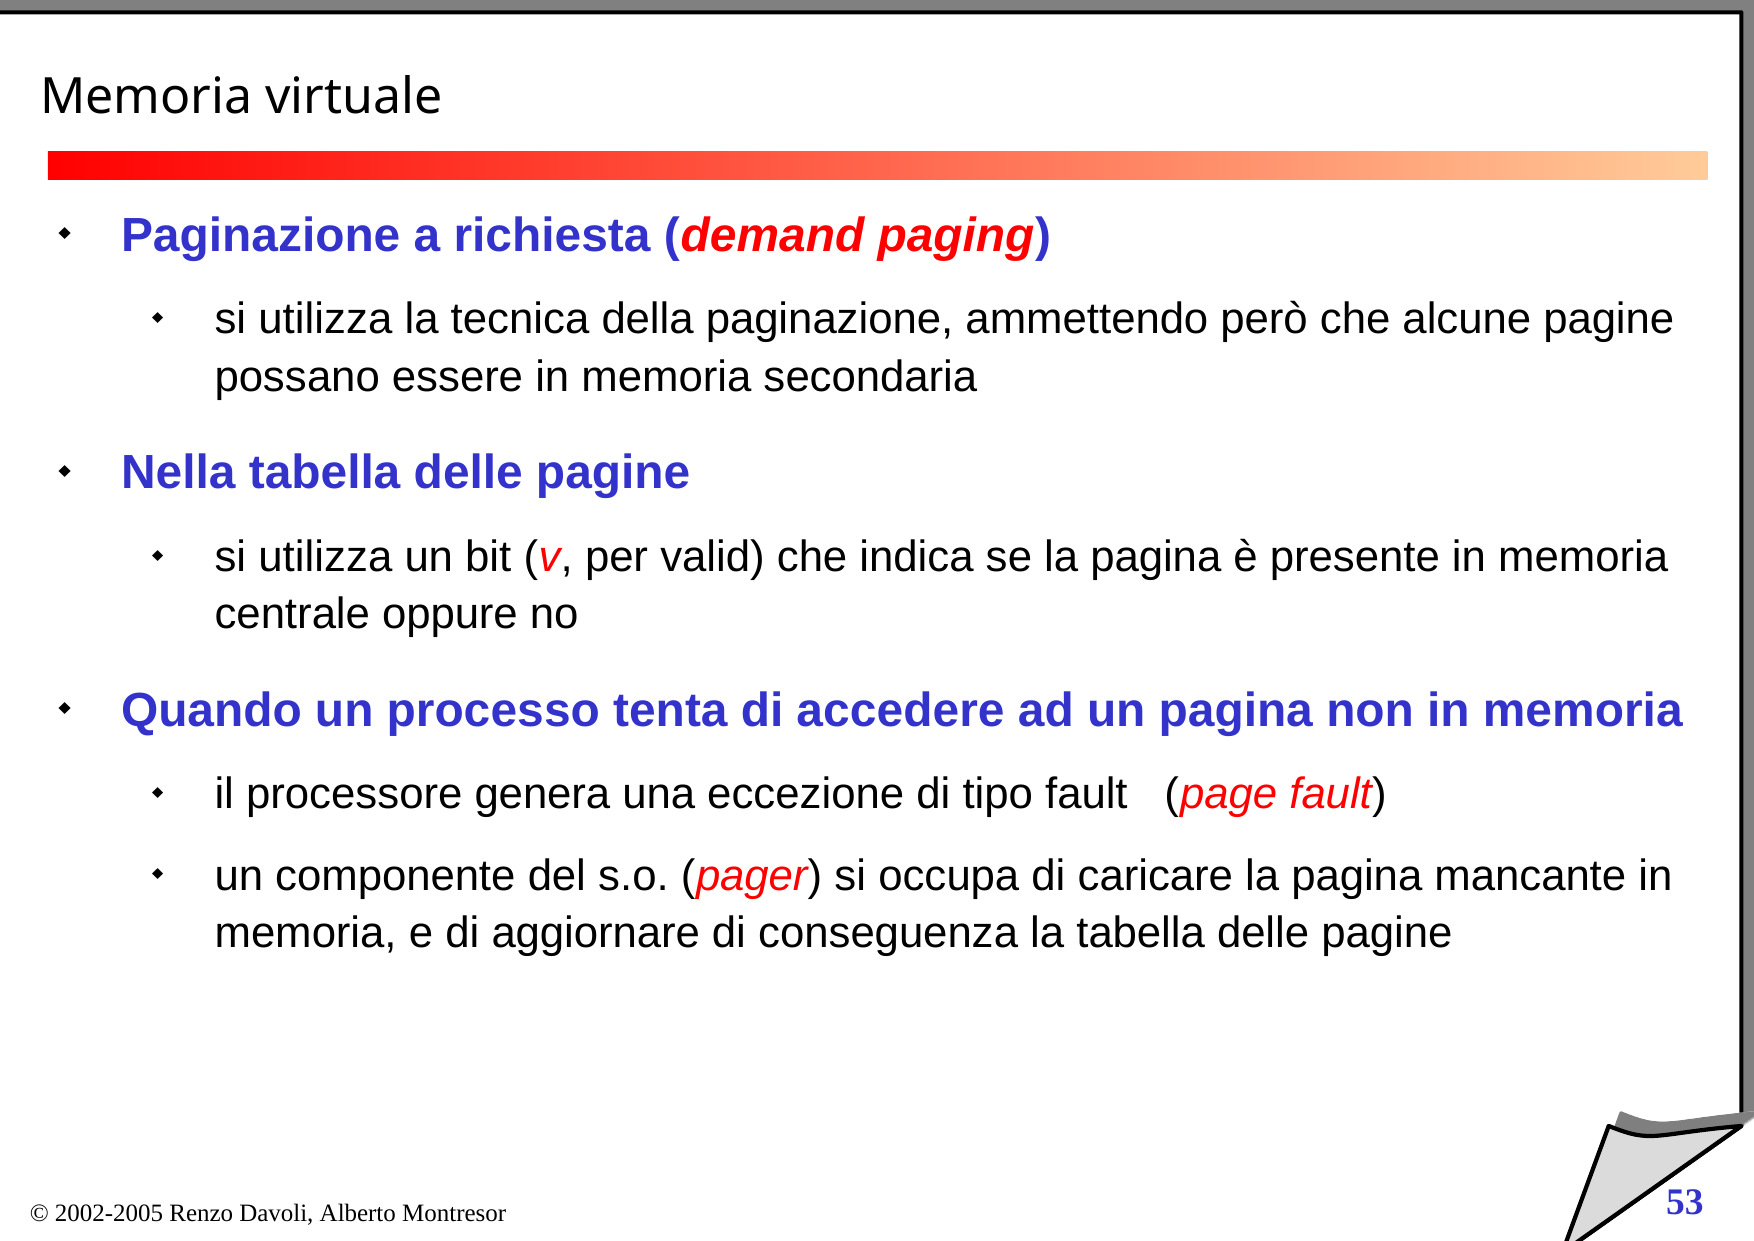

Memoria virtuale
# Paginazione a richiesta (demand paging)
si utilizza la tecnica della paginazione, ammettendo però che alcune pagine possano essere in memoria secondaria
Nella tabella delle pagine
si utilizza un bit (v, per valid) che indica se la pagina è presente in memoria centrale oppure no
Quando un processo tenta di accedere ad un pagina non in memoria
il processore genera una eccezione di tipo fault (page fault)
un componente del s.o. (pager) si occupa di caricare la pagina mancante in memoria, e di aggiornare di conseguenza la tabella delle pagine